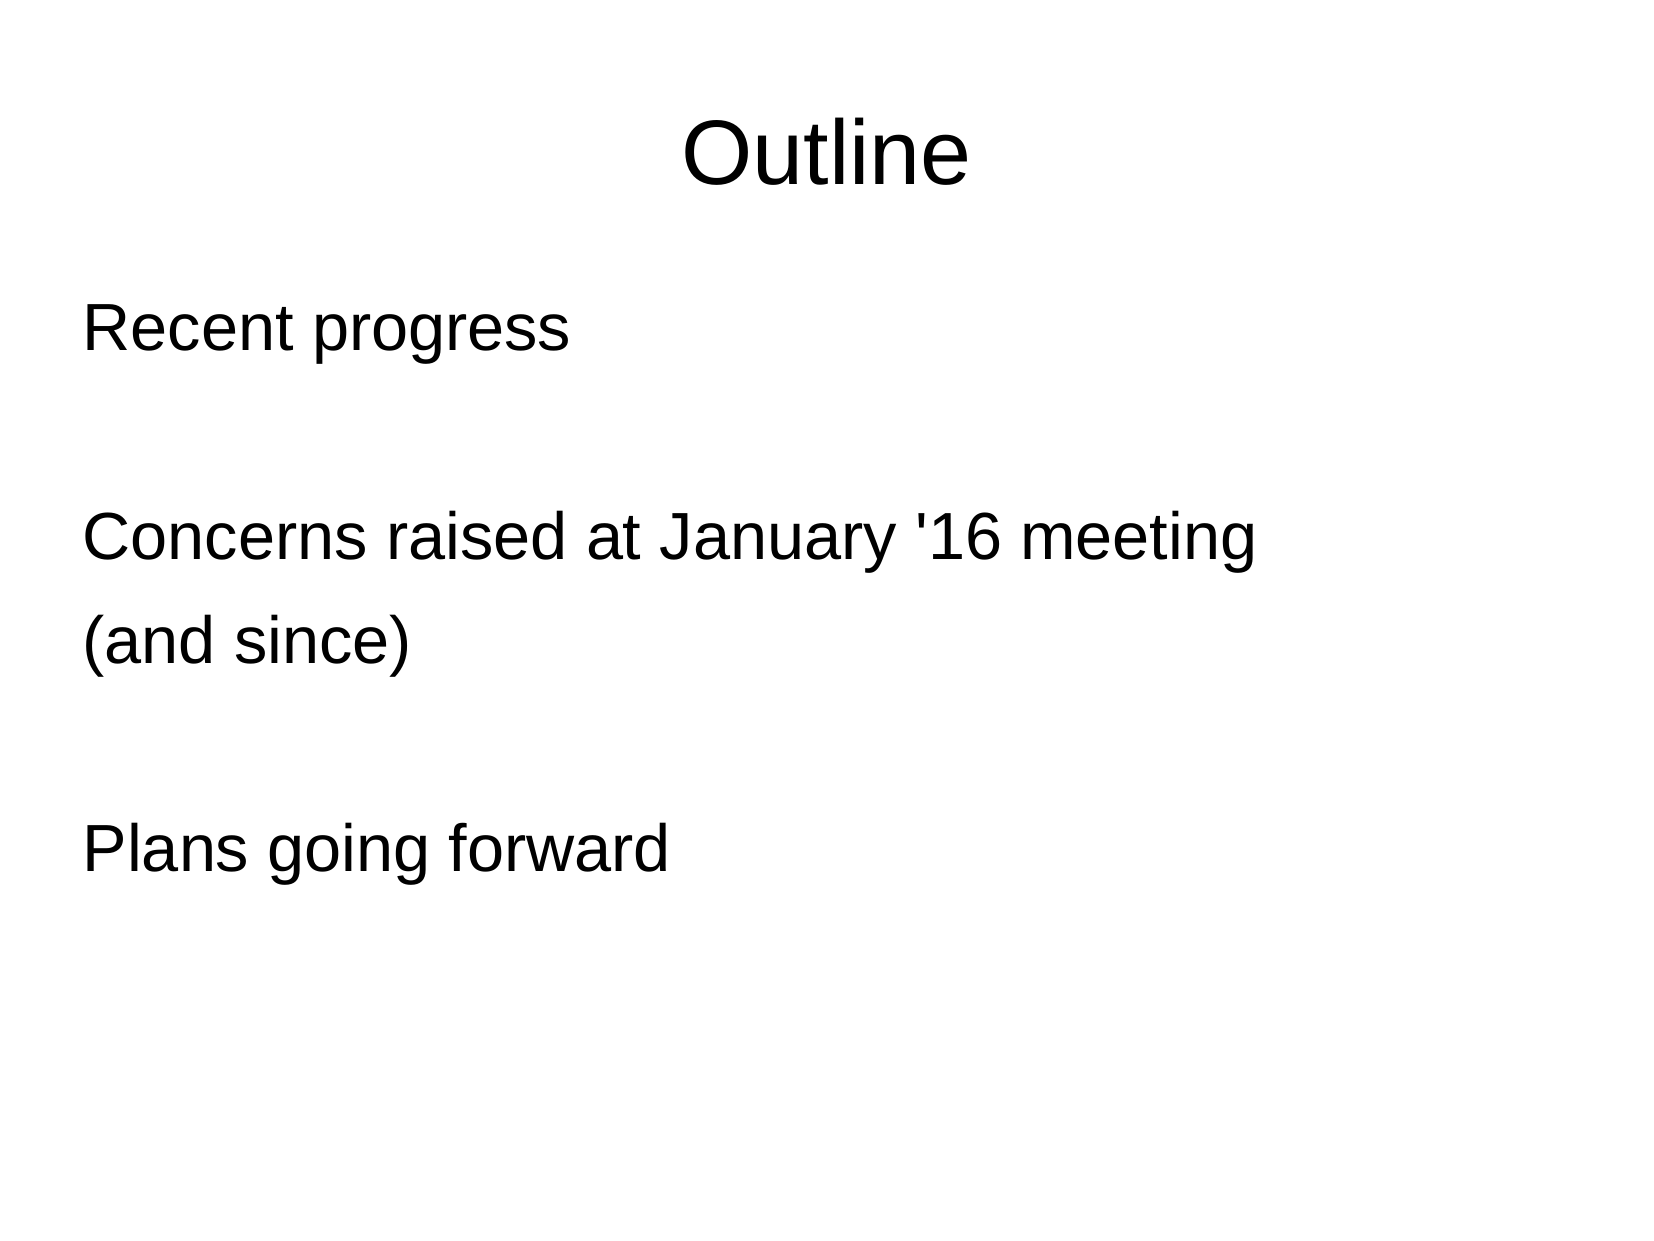

# Outline
Recent progress
Concerns raised at January '16 meeting
(and since)
Plans going forward